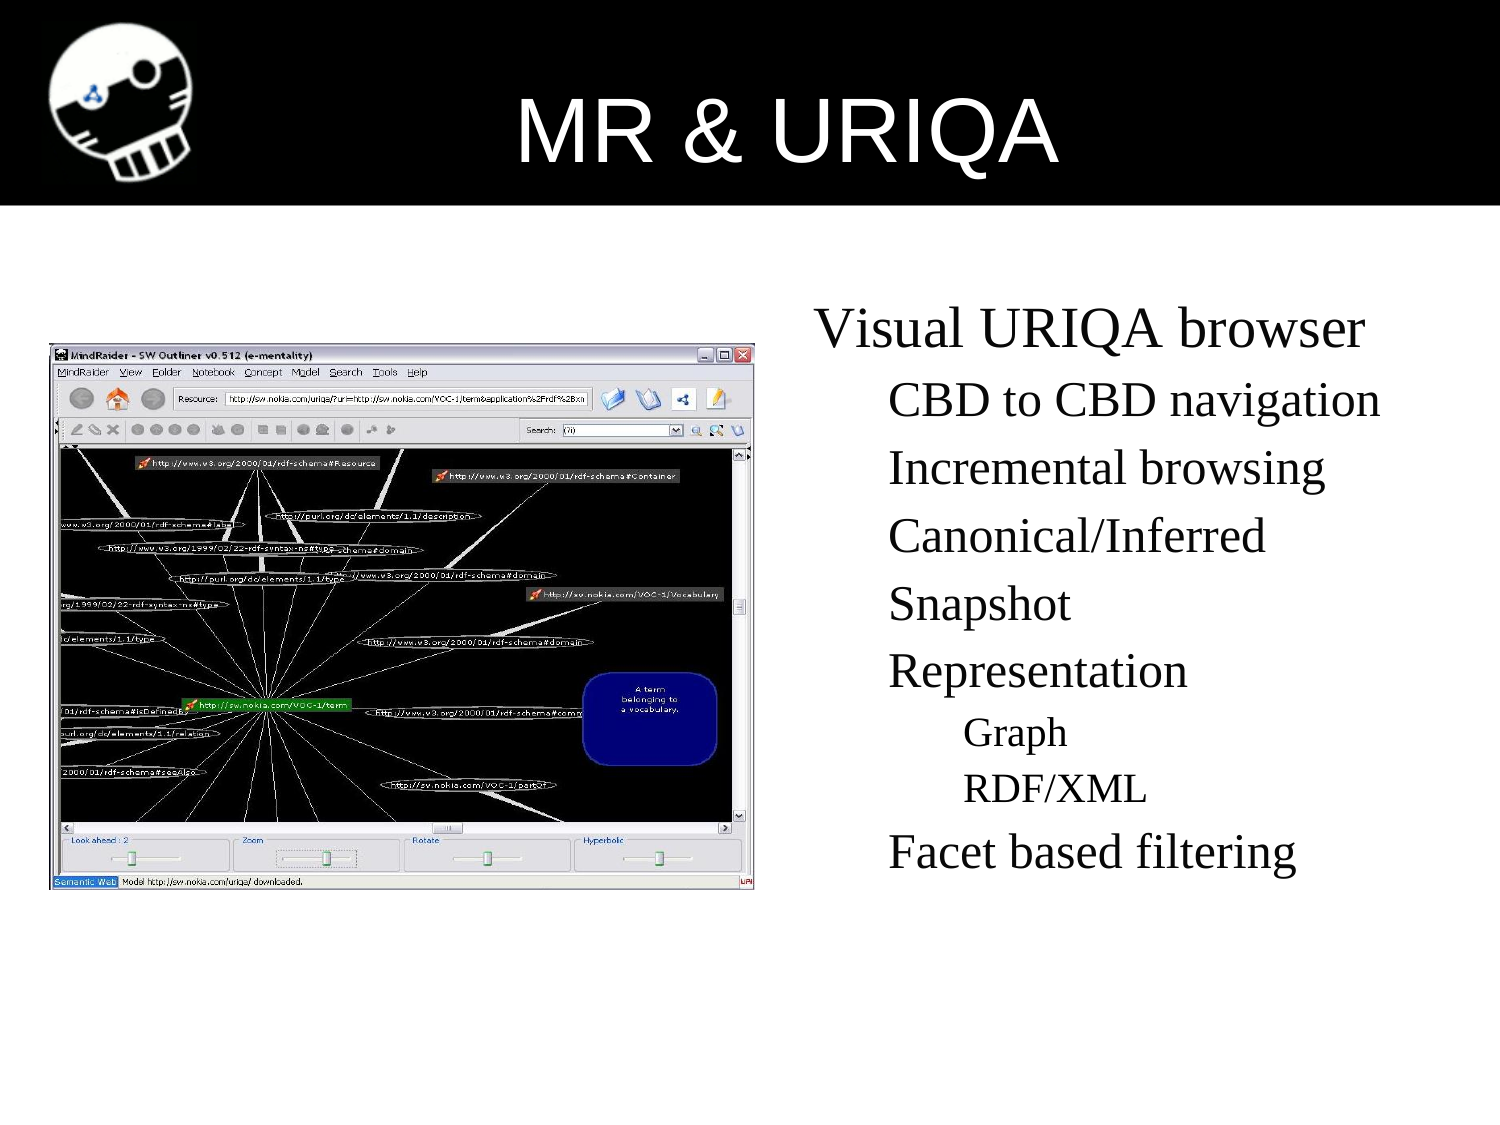

# MR & URIQA
Visual URIQA browser
CBD to CBD navigation
Incremental browsing
Canonical/Inferred
Snapshot
Representation
Graph
RDF/XML
Facet based filtering
34